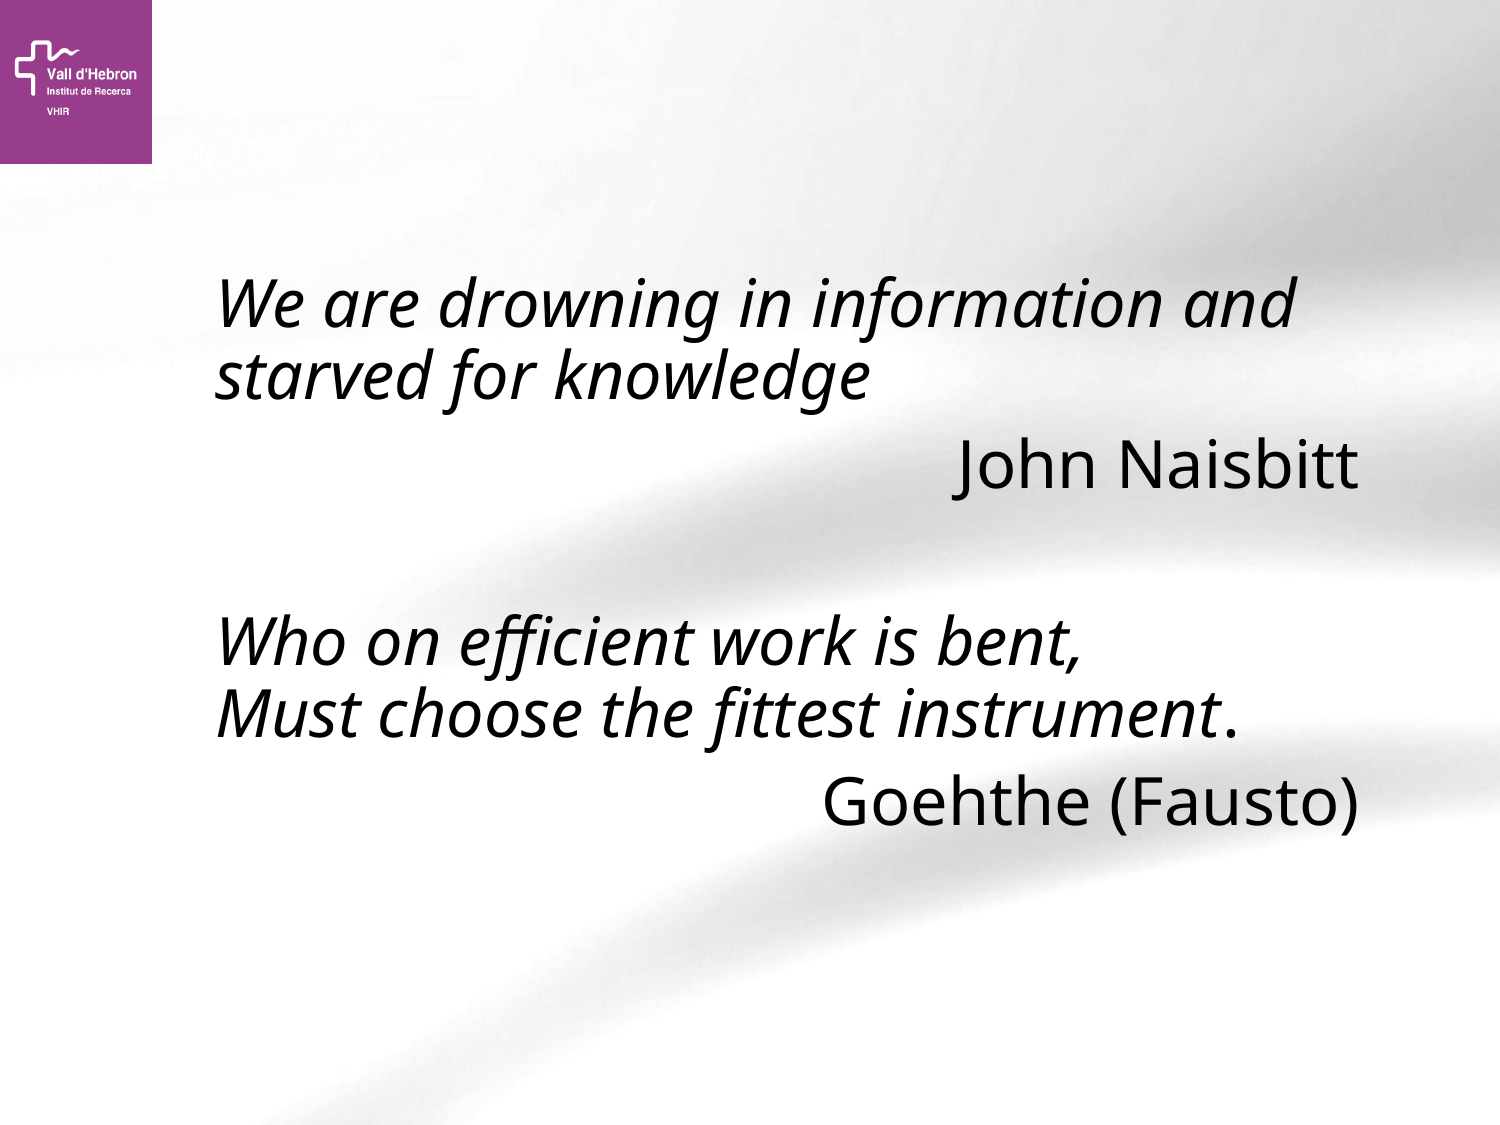

We are drowning in information and starved for knowledge
John Naisbitt
Who on efficient work is bent,
Must choose the fittest instrument.
Goehthe (Fausto)